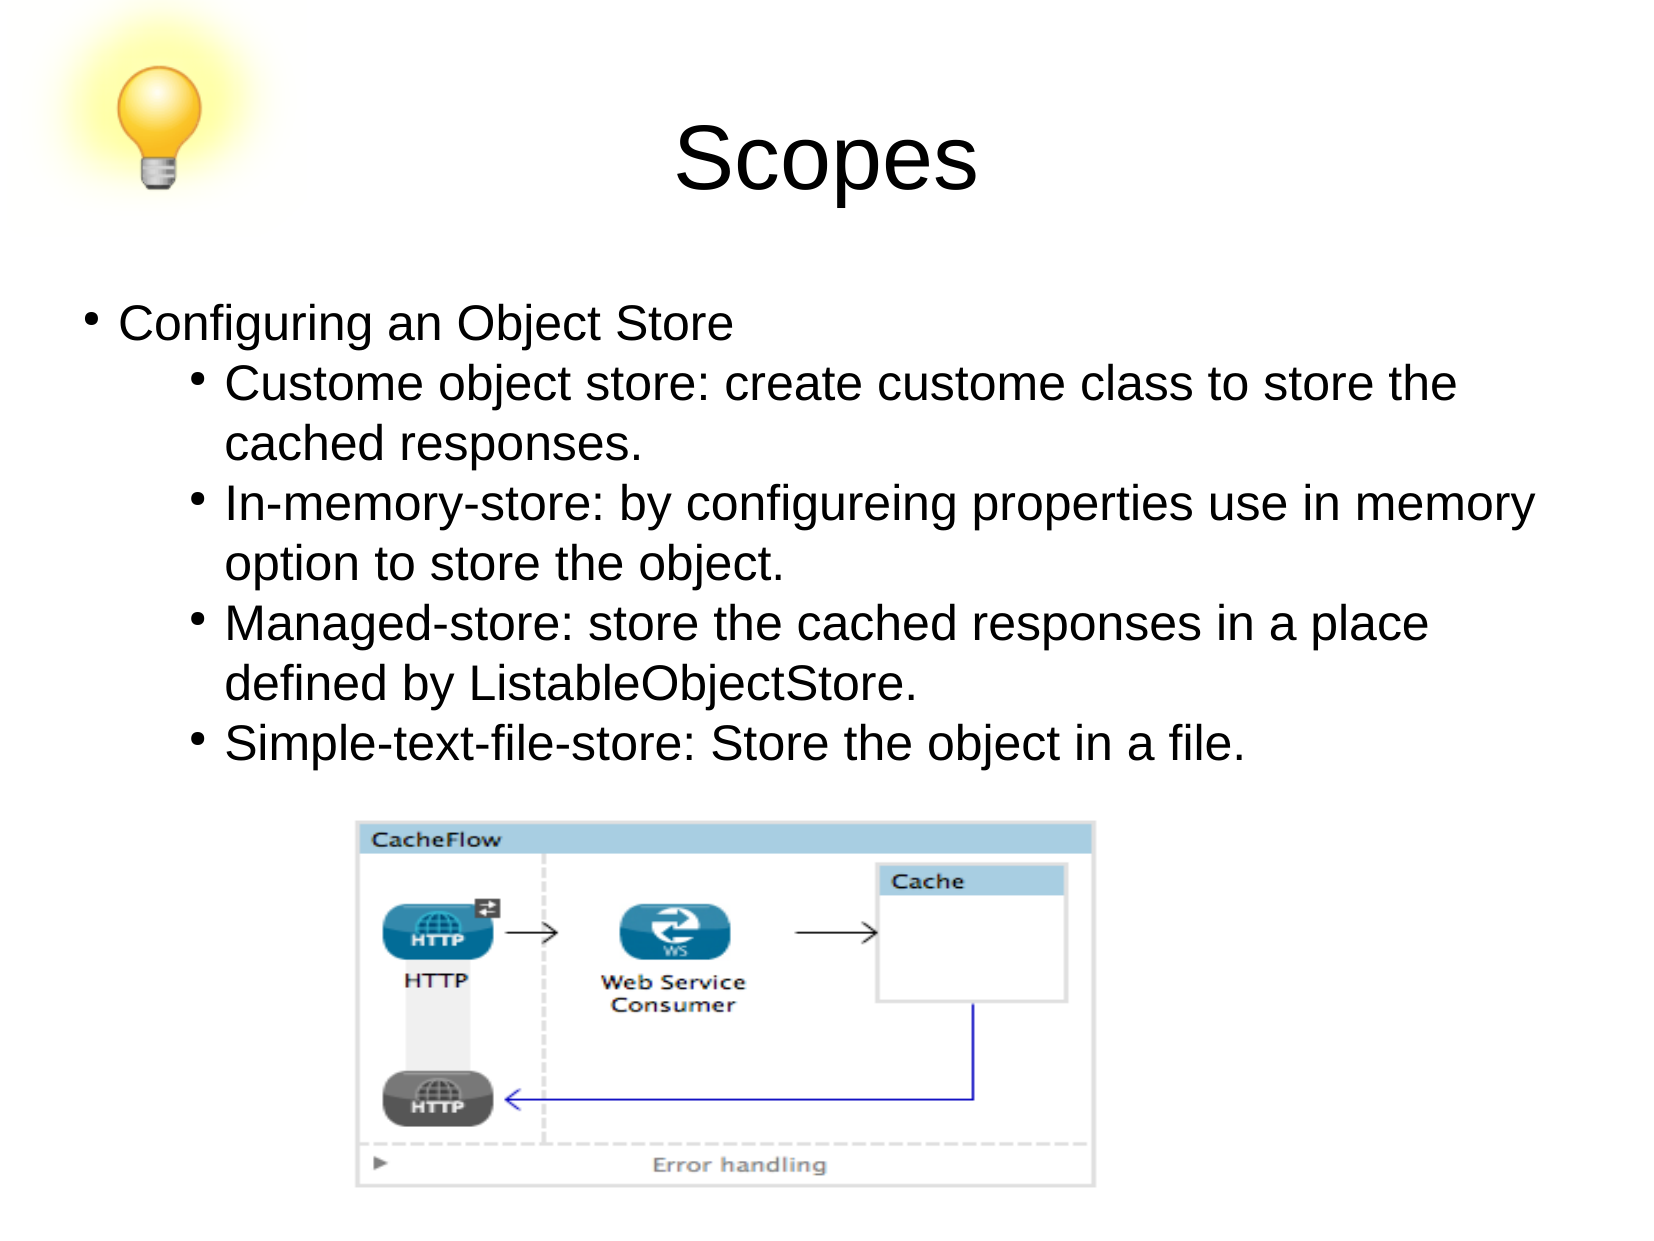

Scopes
Configuring an Object Store
Custome object store: create custome class to store the cached responses.
In-memory-store: by configureing properties use in memory option to store the object.
Managed-store: store the cached responses in a place defined by ListableObjectStore.
Simple-text-file-store: Store the object in a file.